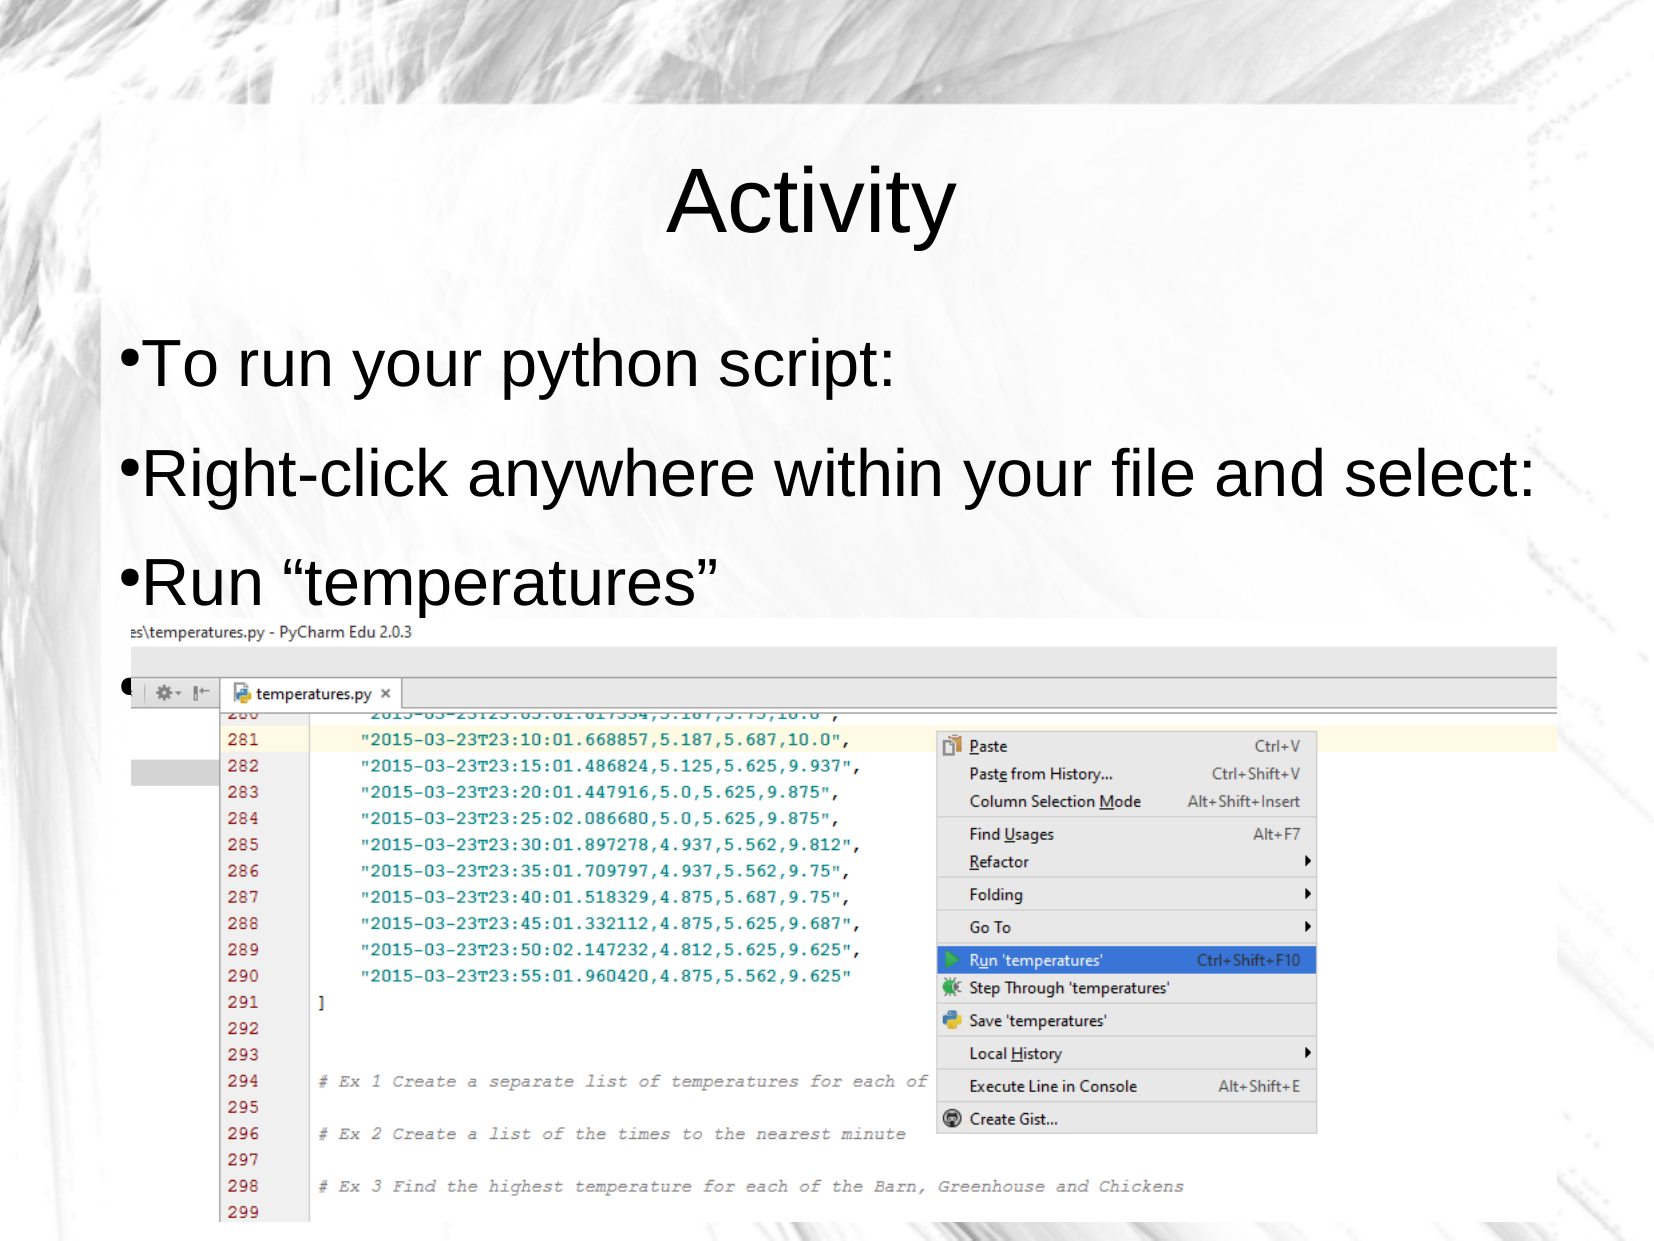

# Activity
To run your python script:
Right-click anywhere within your file and select:
Run “temperatures”